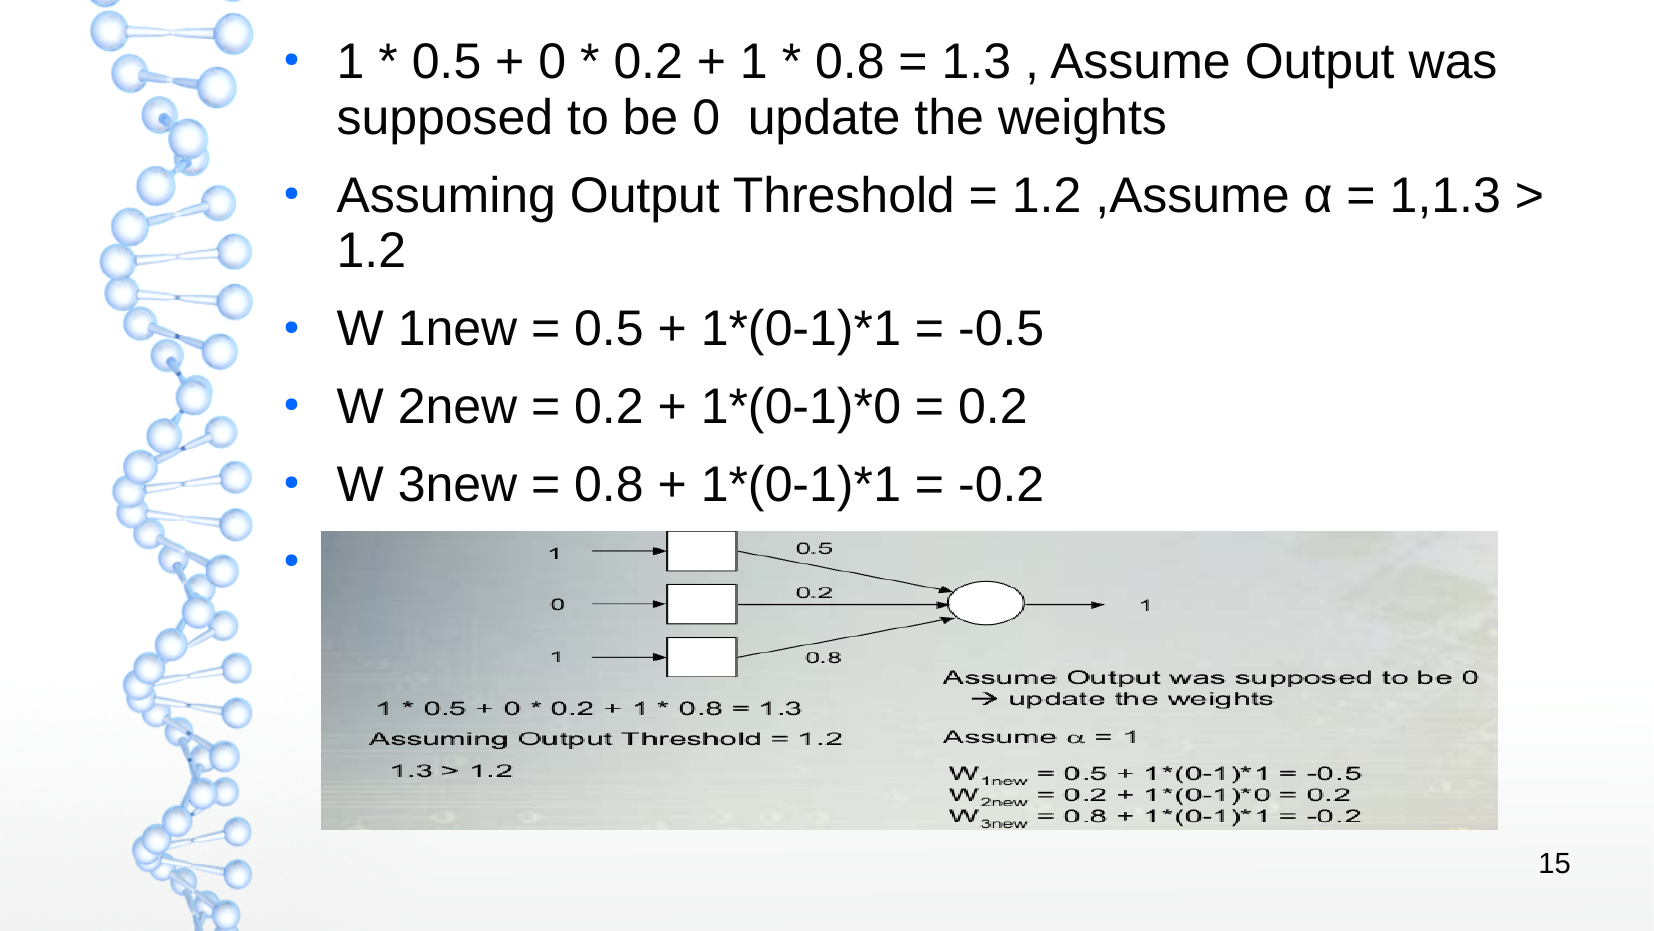

# 1 * 0.5 + 0 * 0.2 + 1 * 0.8 = 1.3 , Assume Output was supposed to be 0 update the weights
Assuming Output Threshold = 1.2 ,Assume α = 1,1.3 > 1.2
W 1new = 0.5 + 1*(0-1)*1 = -0.5
W 2new = 0.2 + 1*(0-1)*0 = 0.2
W 3new = 0.8 + 1*(0-1)*1 = -0.2
15